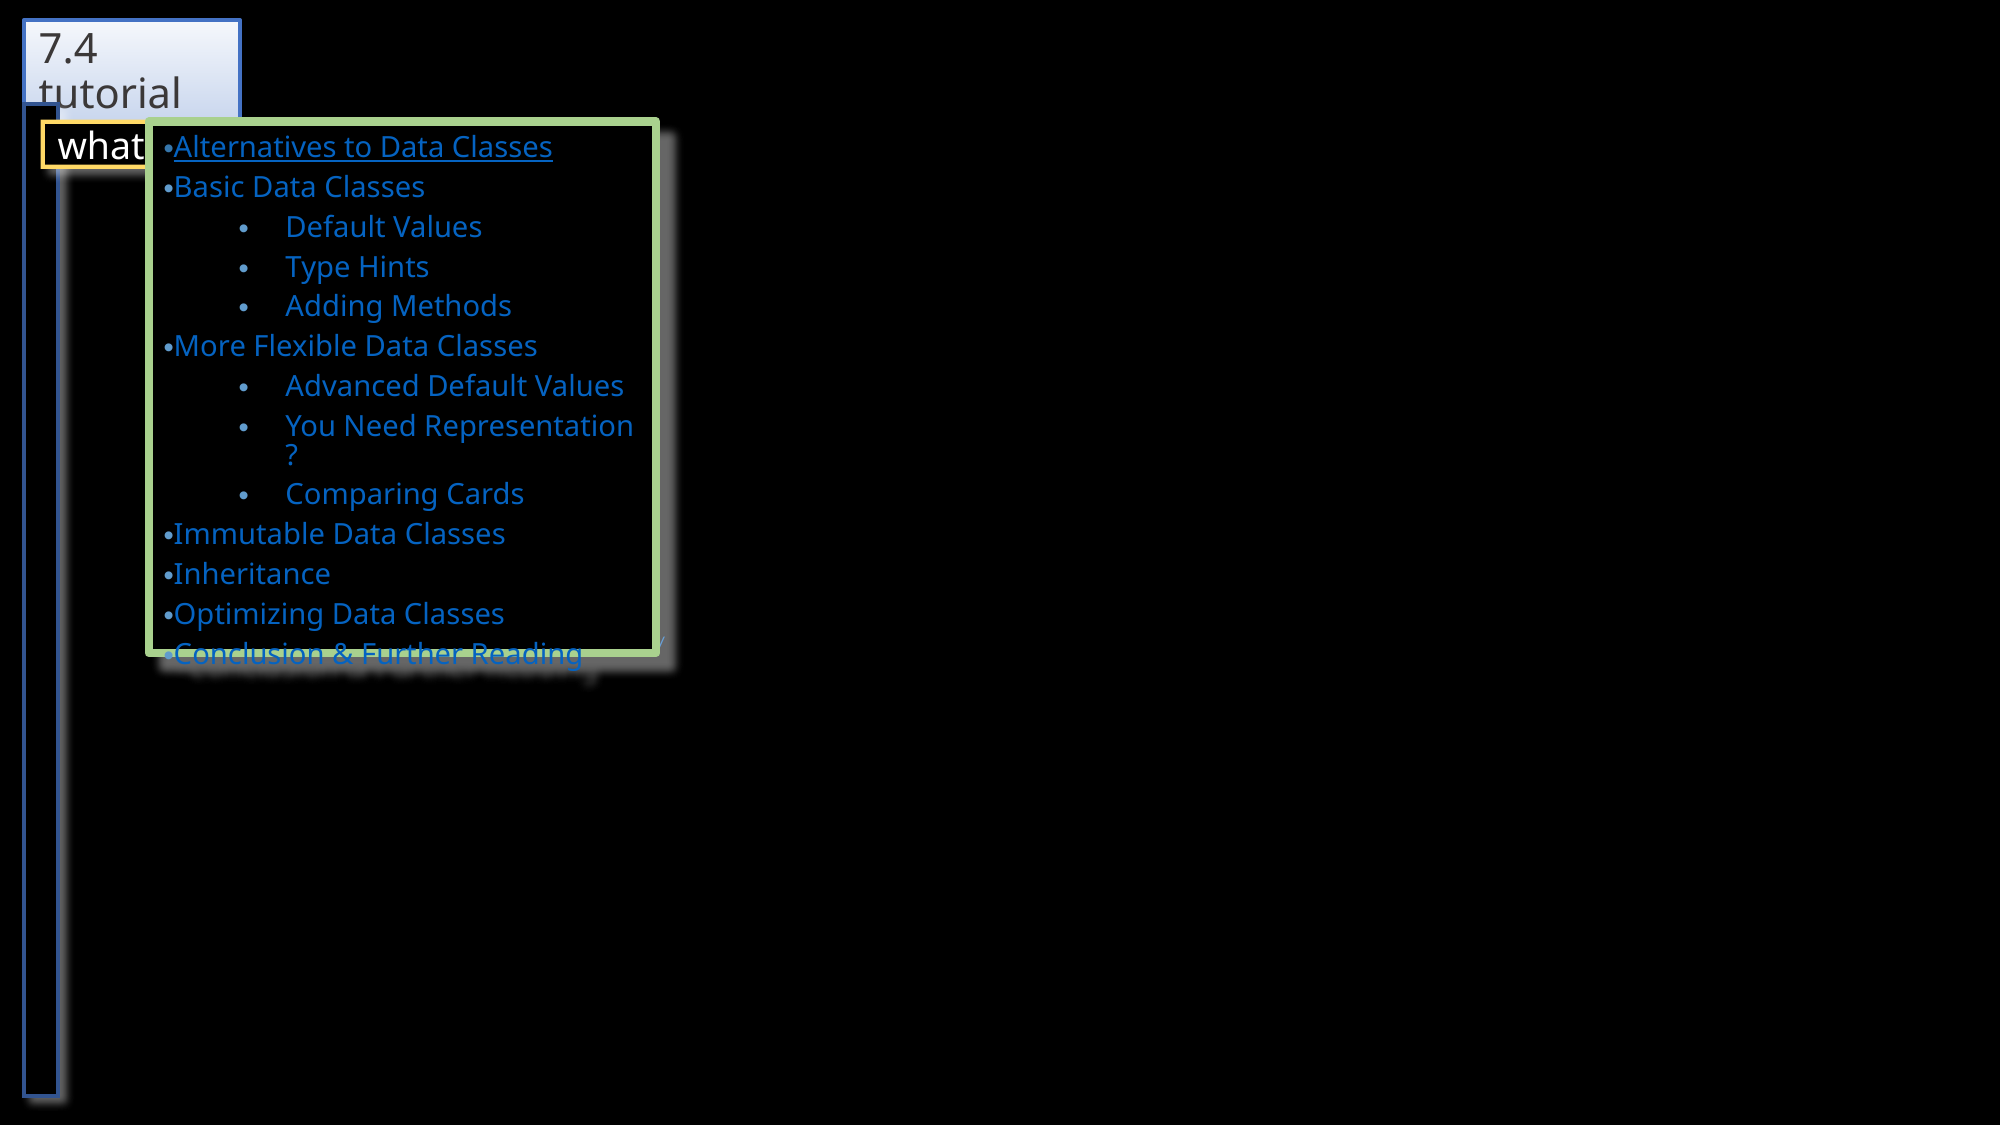

# 7.4 tutorial
Alternatives to Data Classes
Basic Data Classes
Default Values
Type Hints
Adding Methods
More Flexible Data Classes
Advanced Default Values
You Need Representation?
Comparing Cards
Immutable Data Classes
Inheritance
Optimizing Data Classes
Conclusion & Further Reading
what
/realpython.com/python-data-classes/